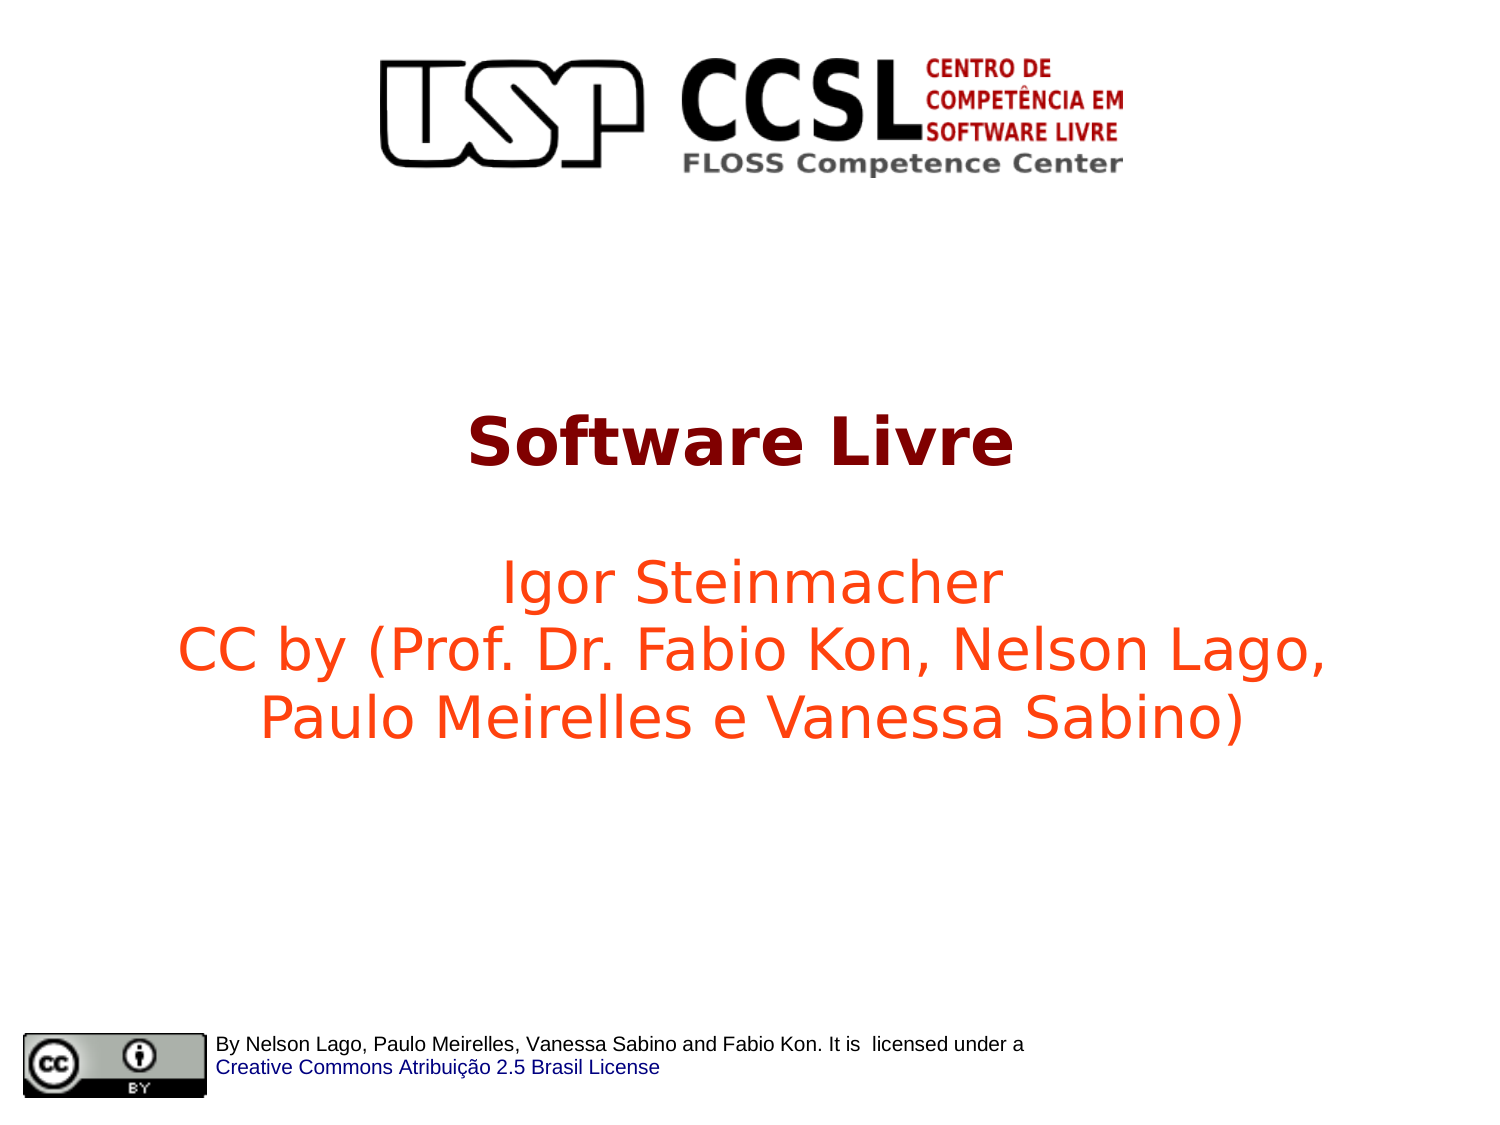

# Software Livre
Igor Steinmacher
CC by (Prof. Dr. Fabio Kon, Nelson Lago,
Paulo Meirelles e Vanessa Sabino)
By Nelson Lago, Paulo Meirelles, Vanessa Sabino and Fabio Kon. It is licensed under a Creative Commons Atribuição 2.5 Brasil License